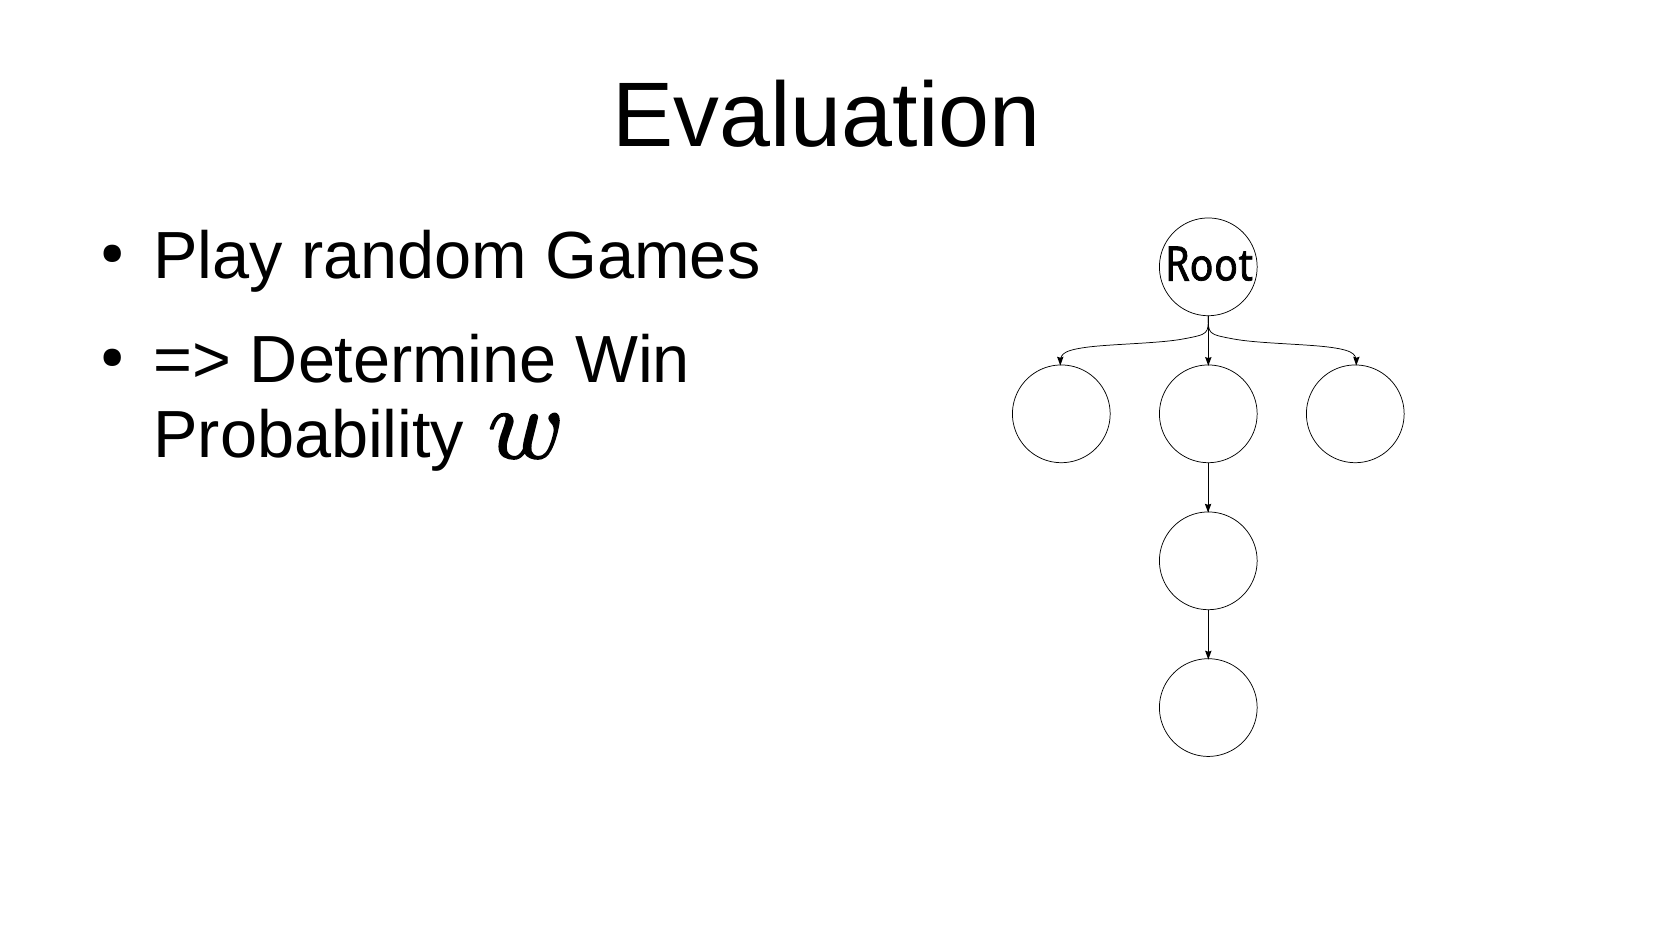

# Evaluation
Play random Games
=> Determine Win Probability